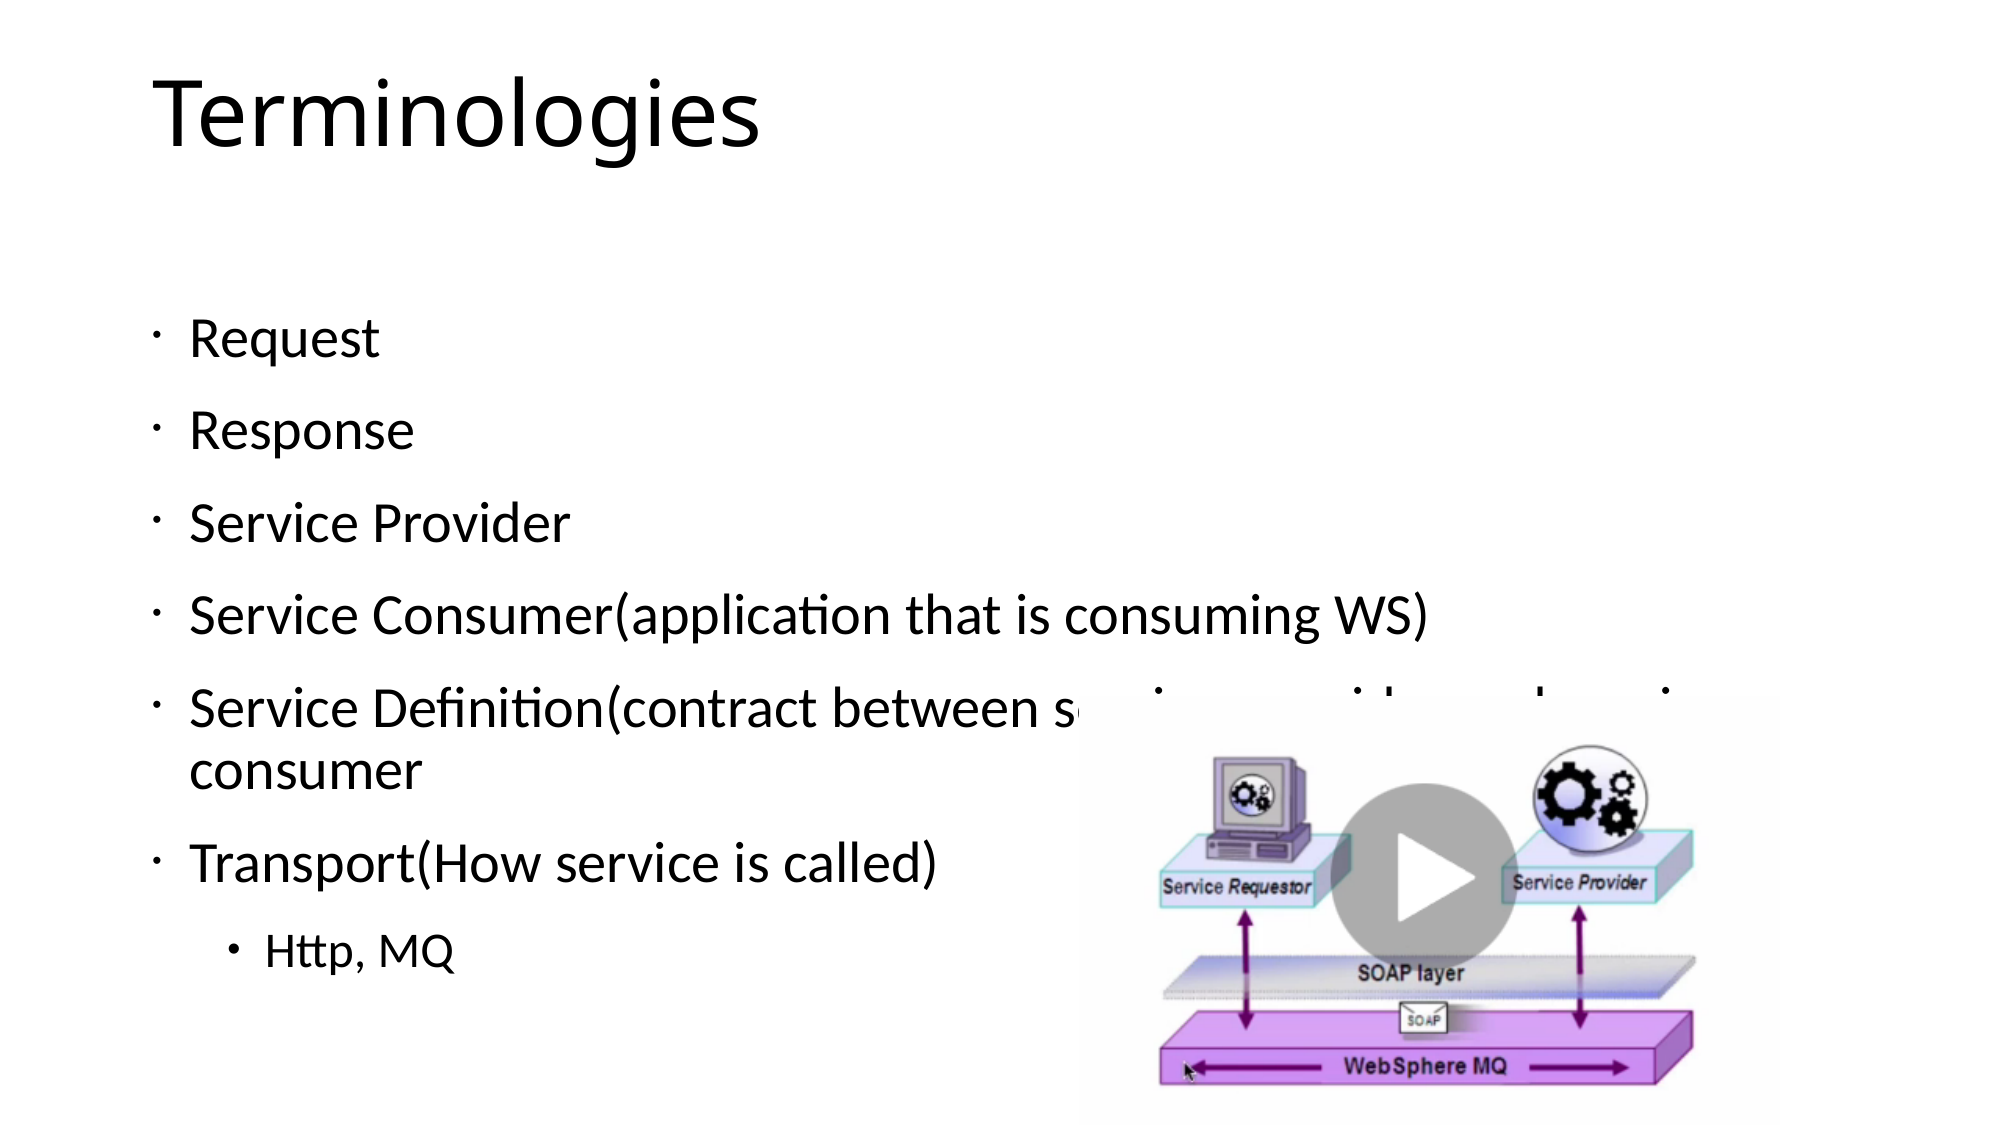

# Terminologies
Request
Response
Service Provider
Service Consumer(application that is consuming WS)
Service Definition(contract between service provider and service consumer
Transport(How service is called)
Http, MQ